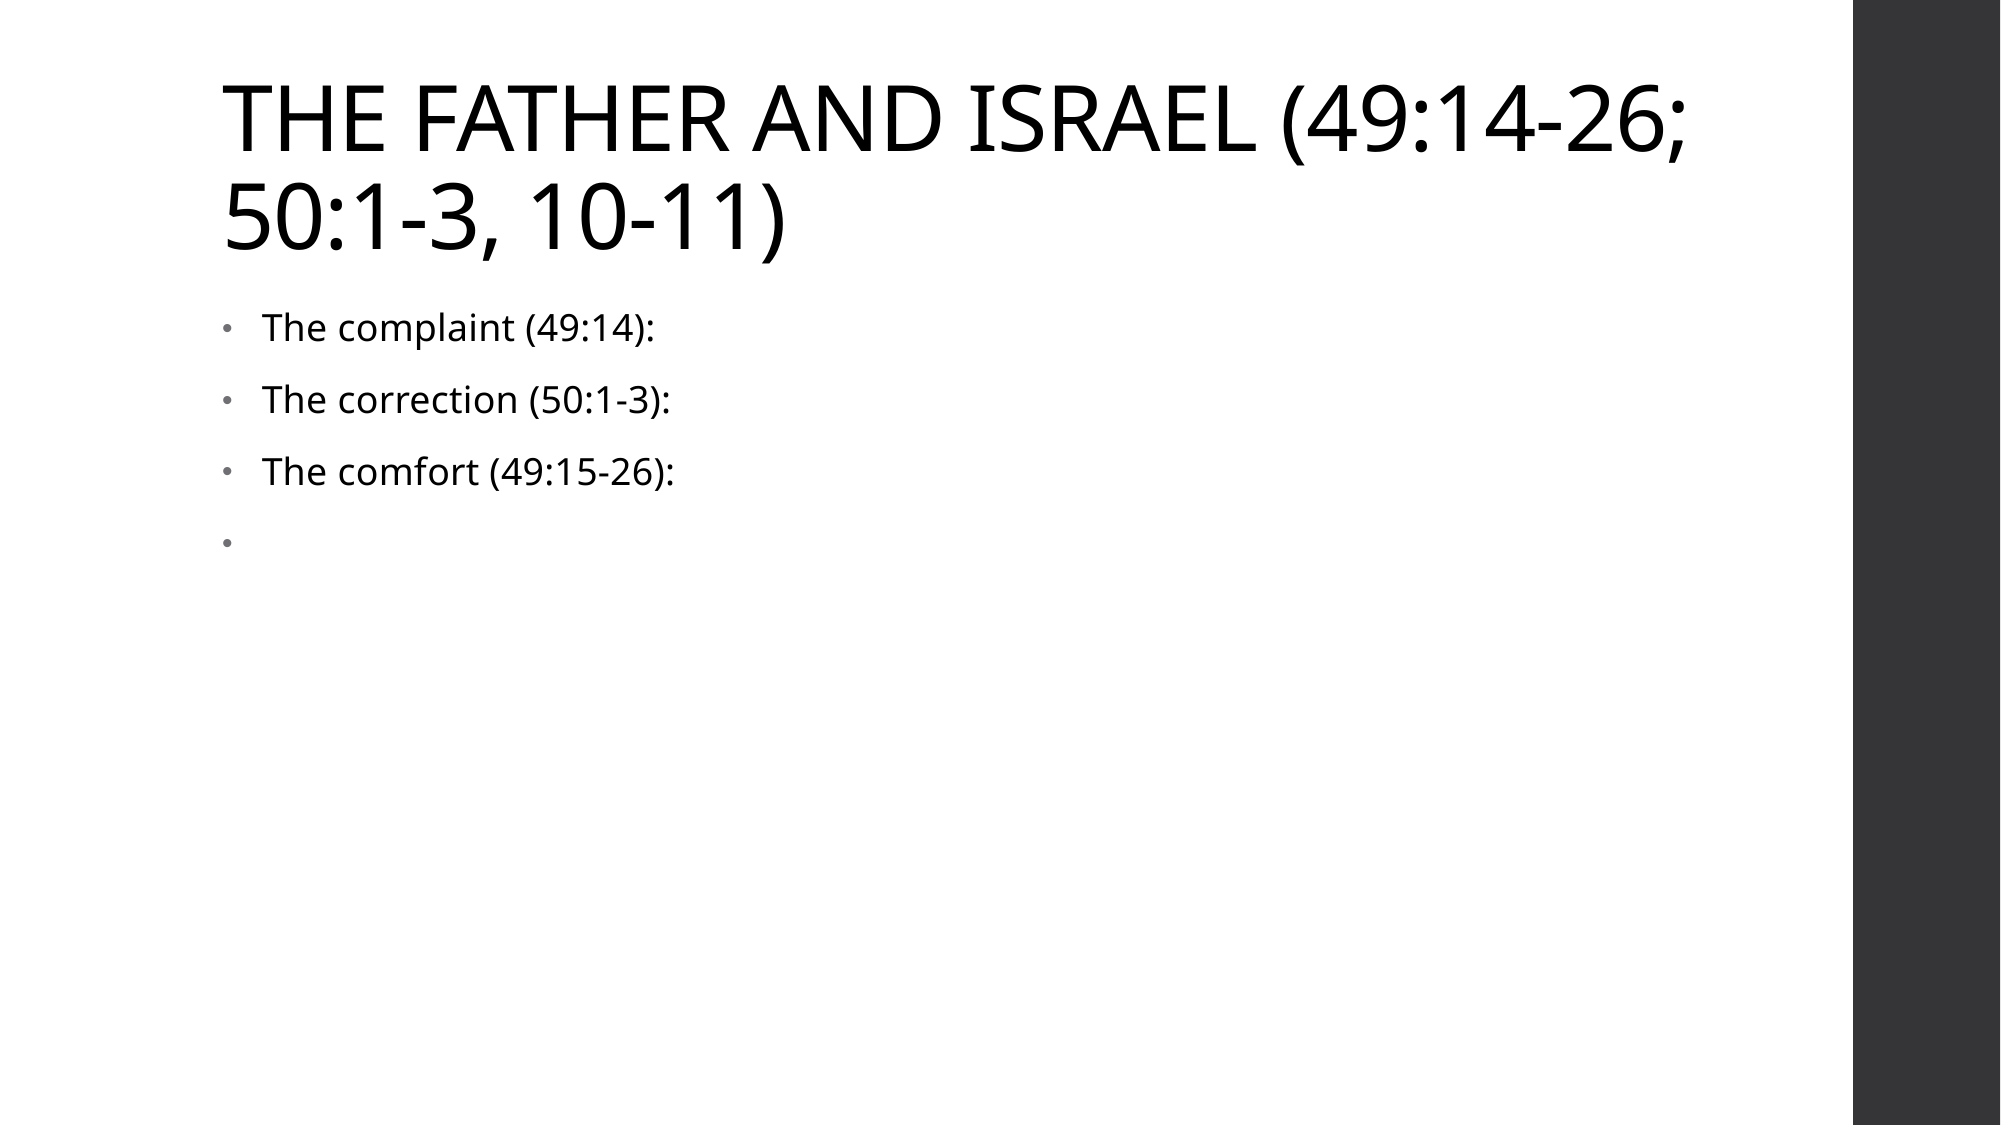

# THE FATHER AND ISRAEL (49:14-26; 50:1-3, 10-11)
 The complaint (49:14):
 The correction (50:1-3):
 The comfort (49:15-26):